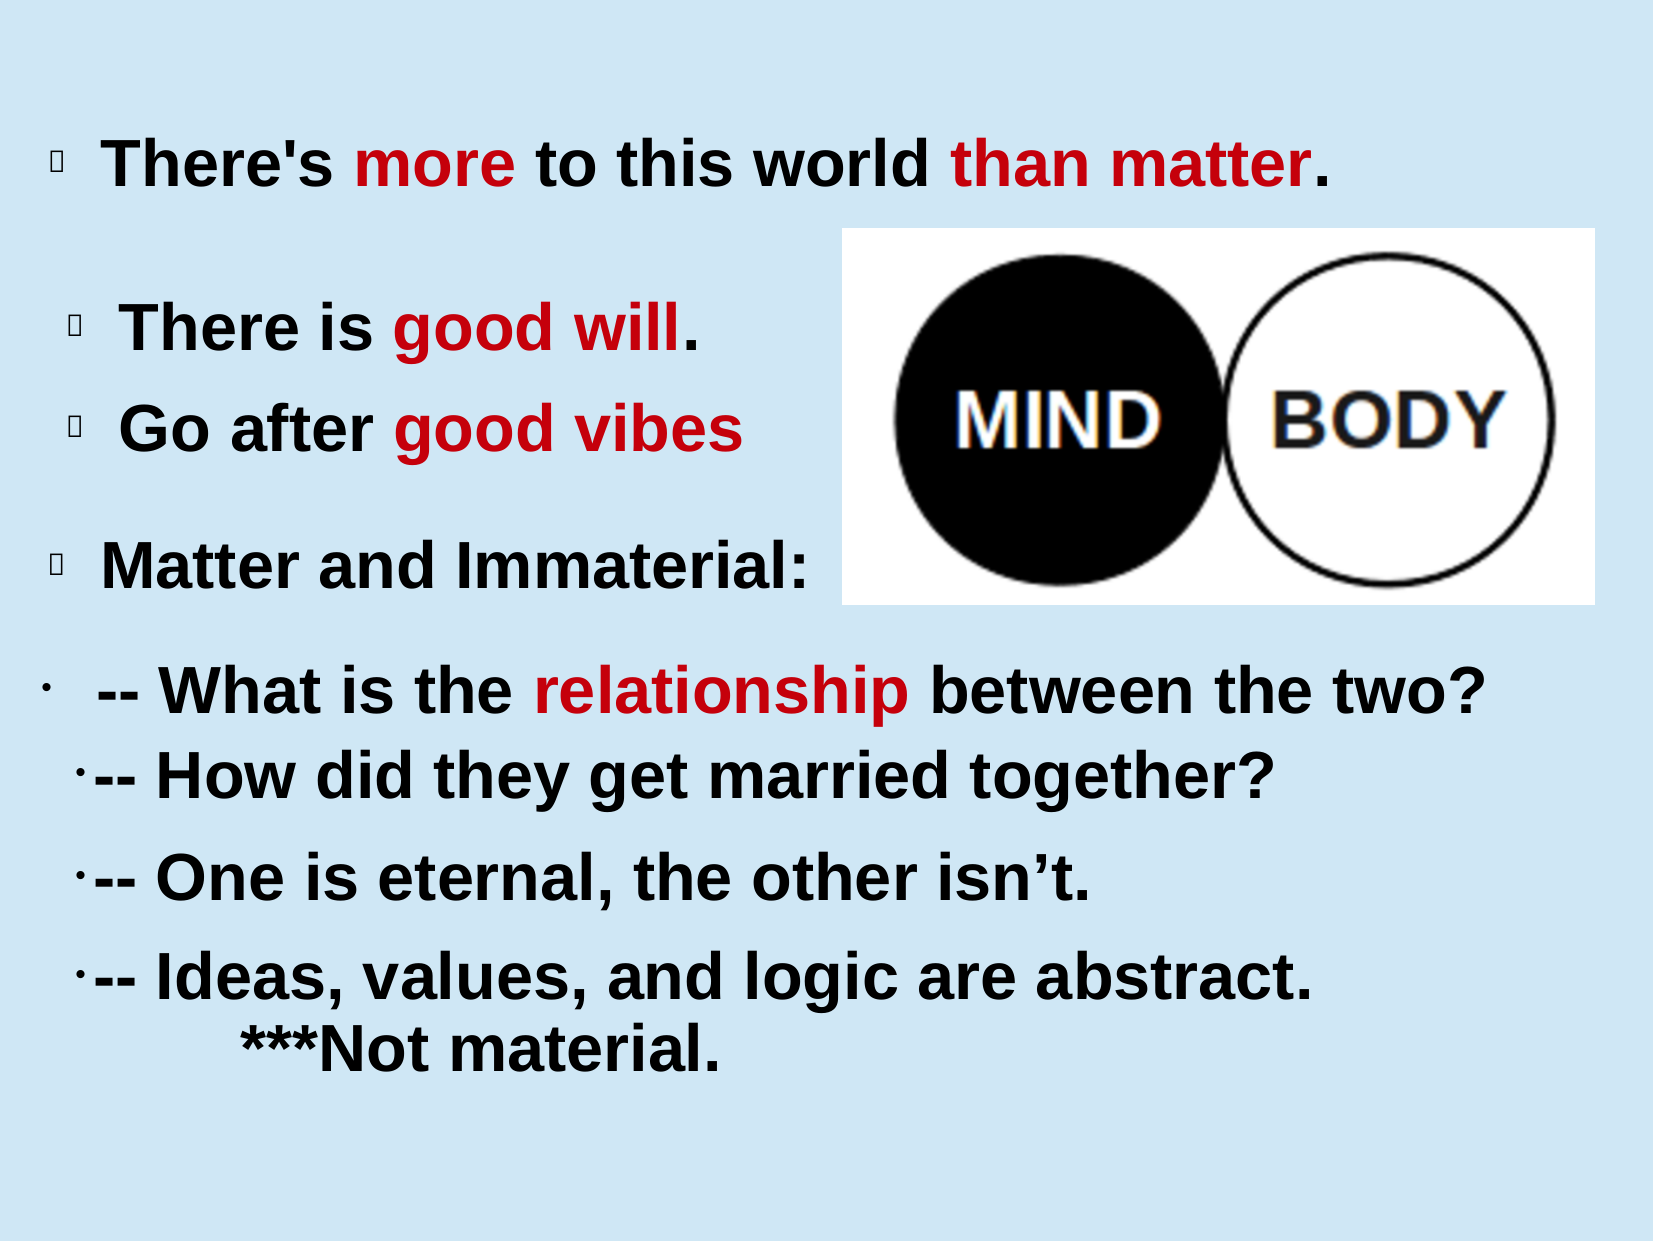

# There's more to this world than matter.
There is good will.
Go after good vibes
Matter and Immaterial:
 -- What is the relationship between the two?
-- How did they get married together?
-- One is eternal, the other isn’t.
-- Ideas, values, and logic are abstract. ***Not material.